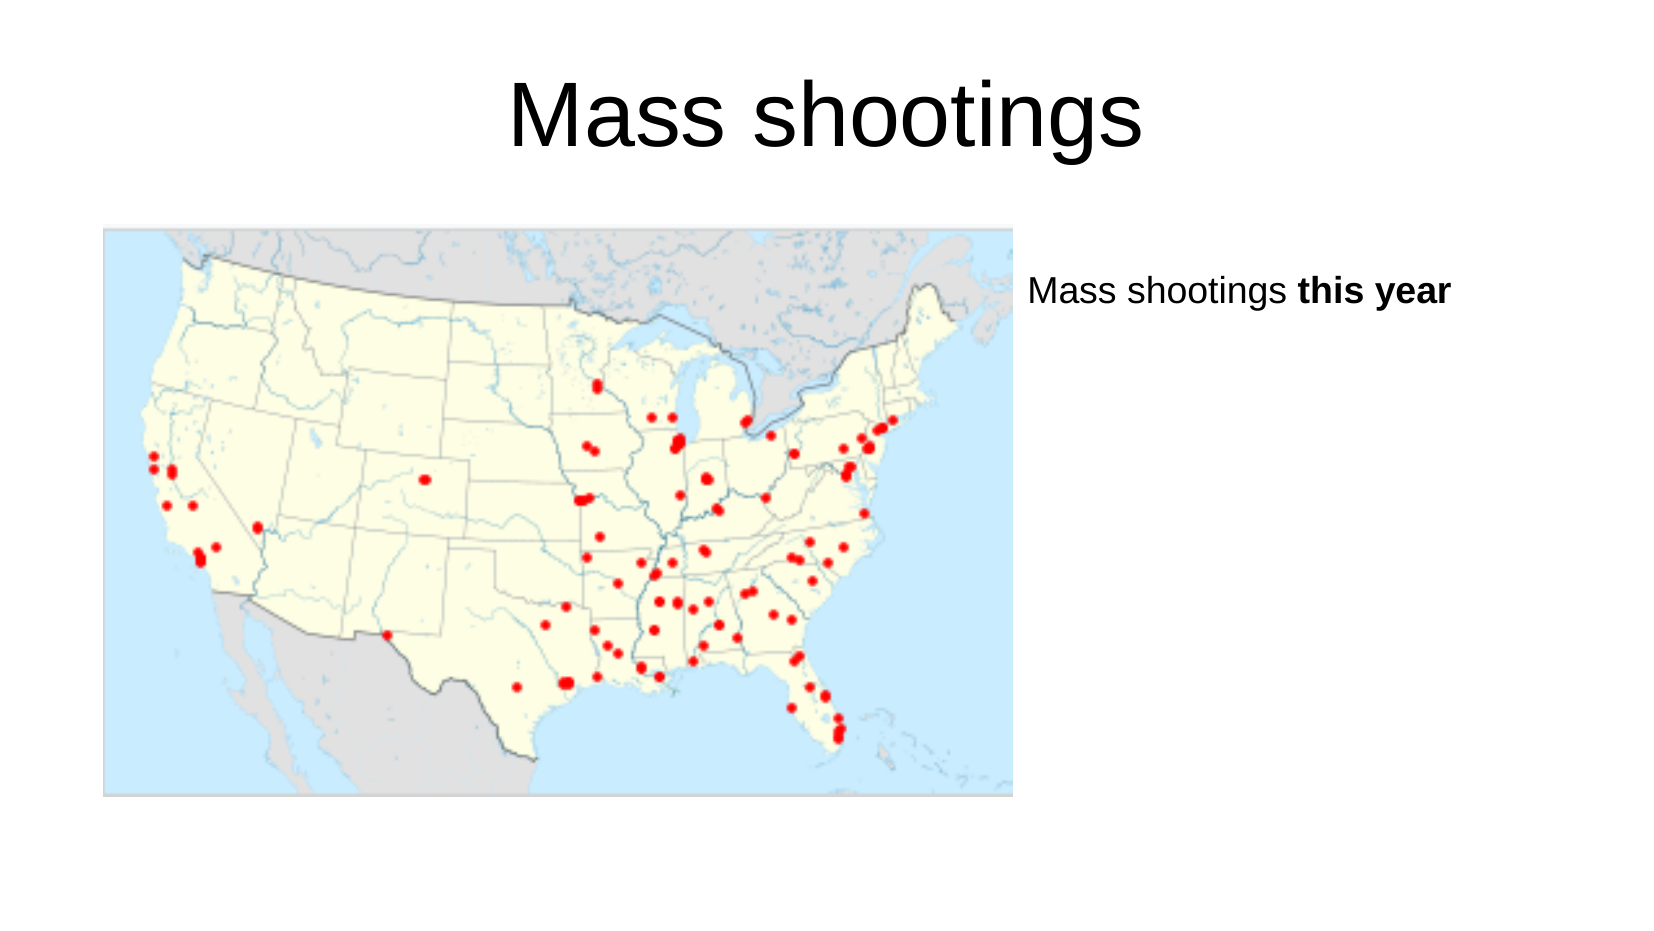

# Mass shootings
Mass shootings this year